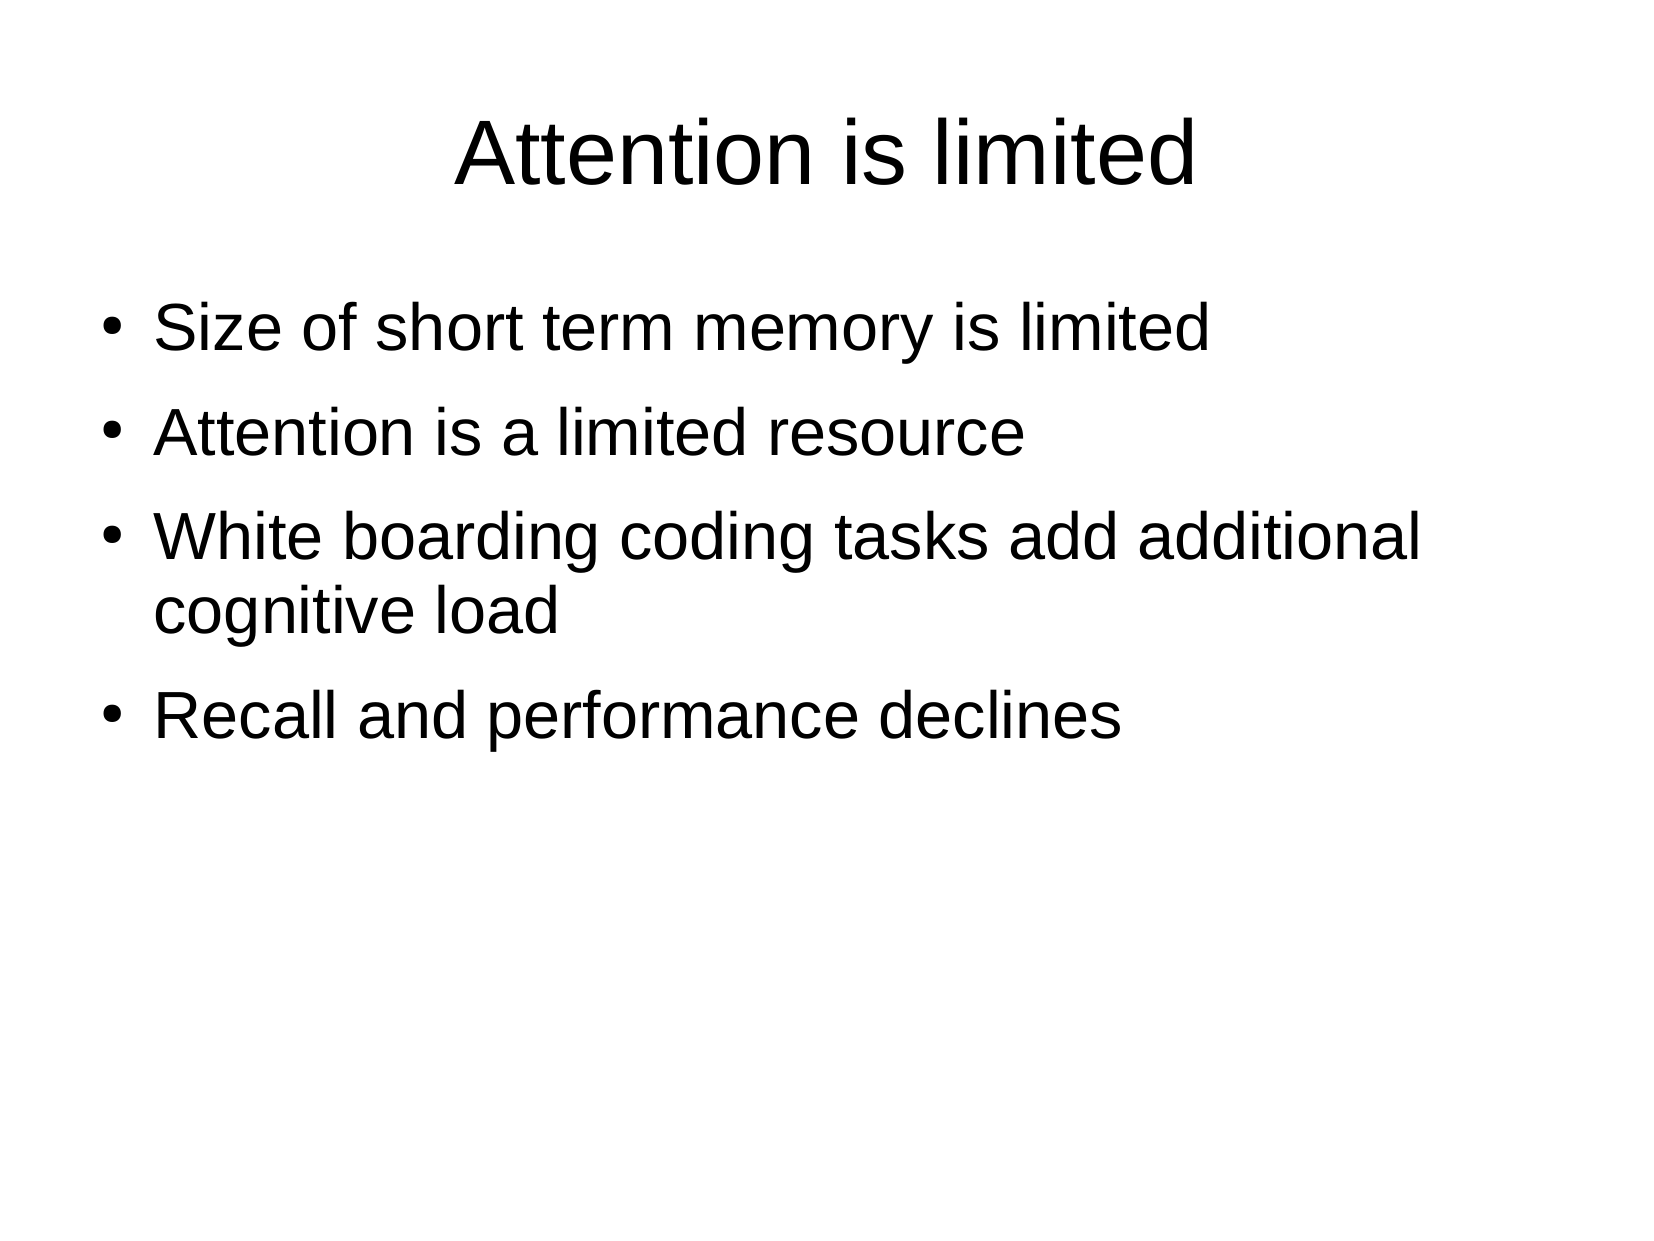

# Attention is limited
Size of short term memory is limited
Attention is a limited resource
White boarding coding tasks add additional cognitive load
Recall and performance declines